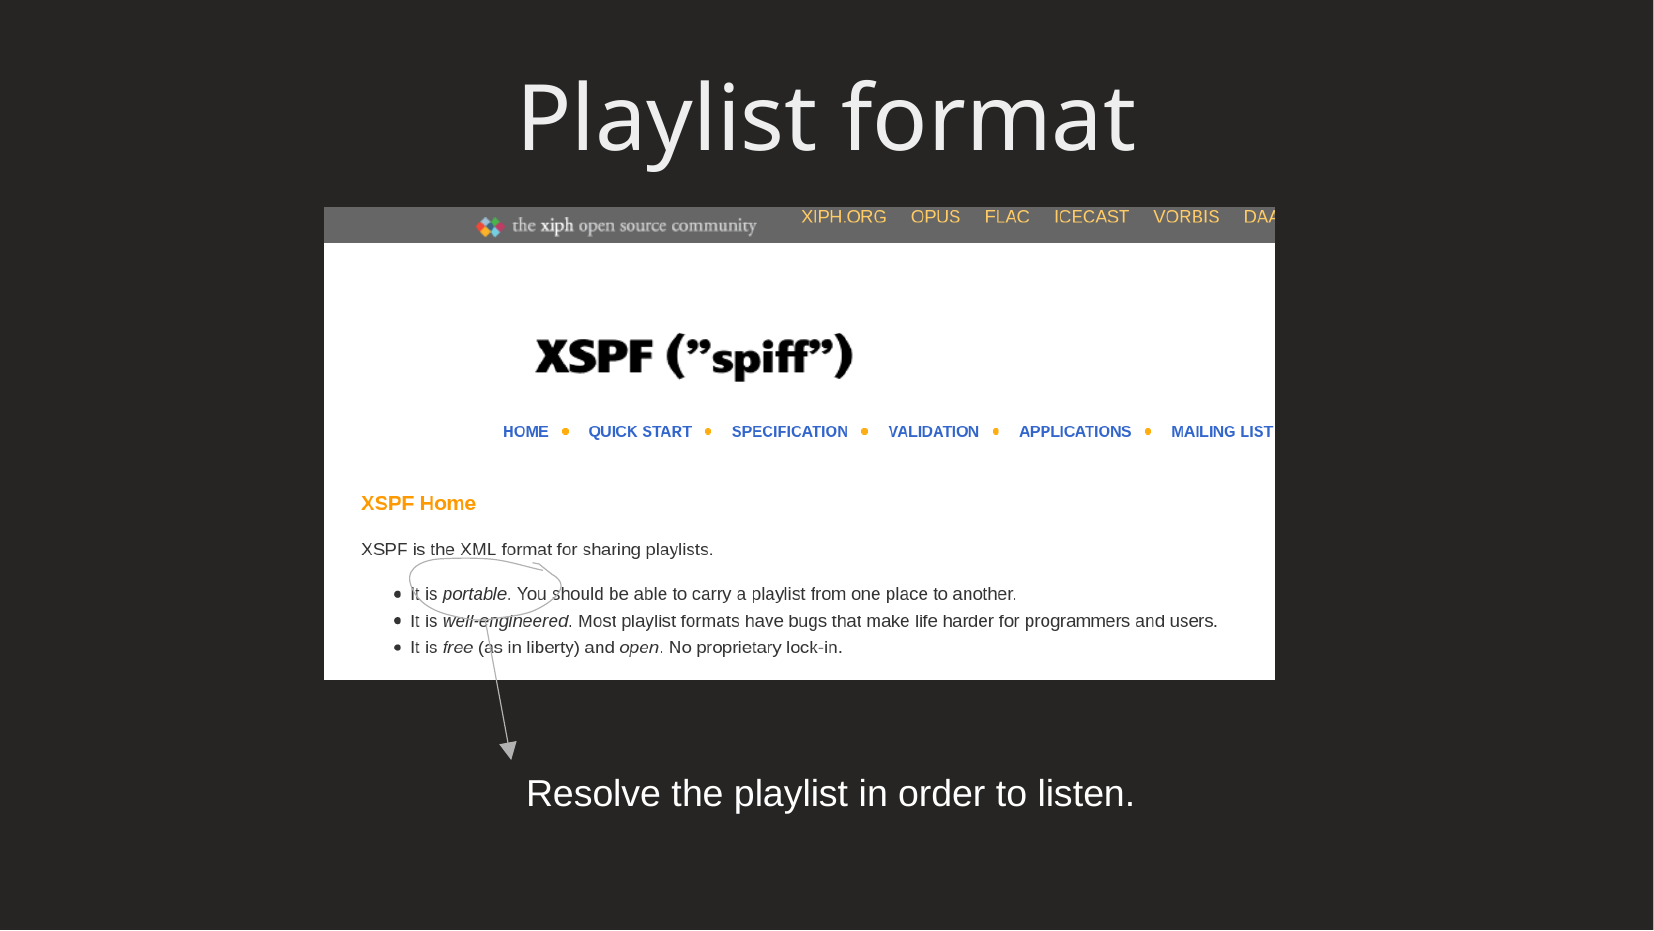

# Playlist format
Resolve the playlist in order to listen.